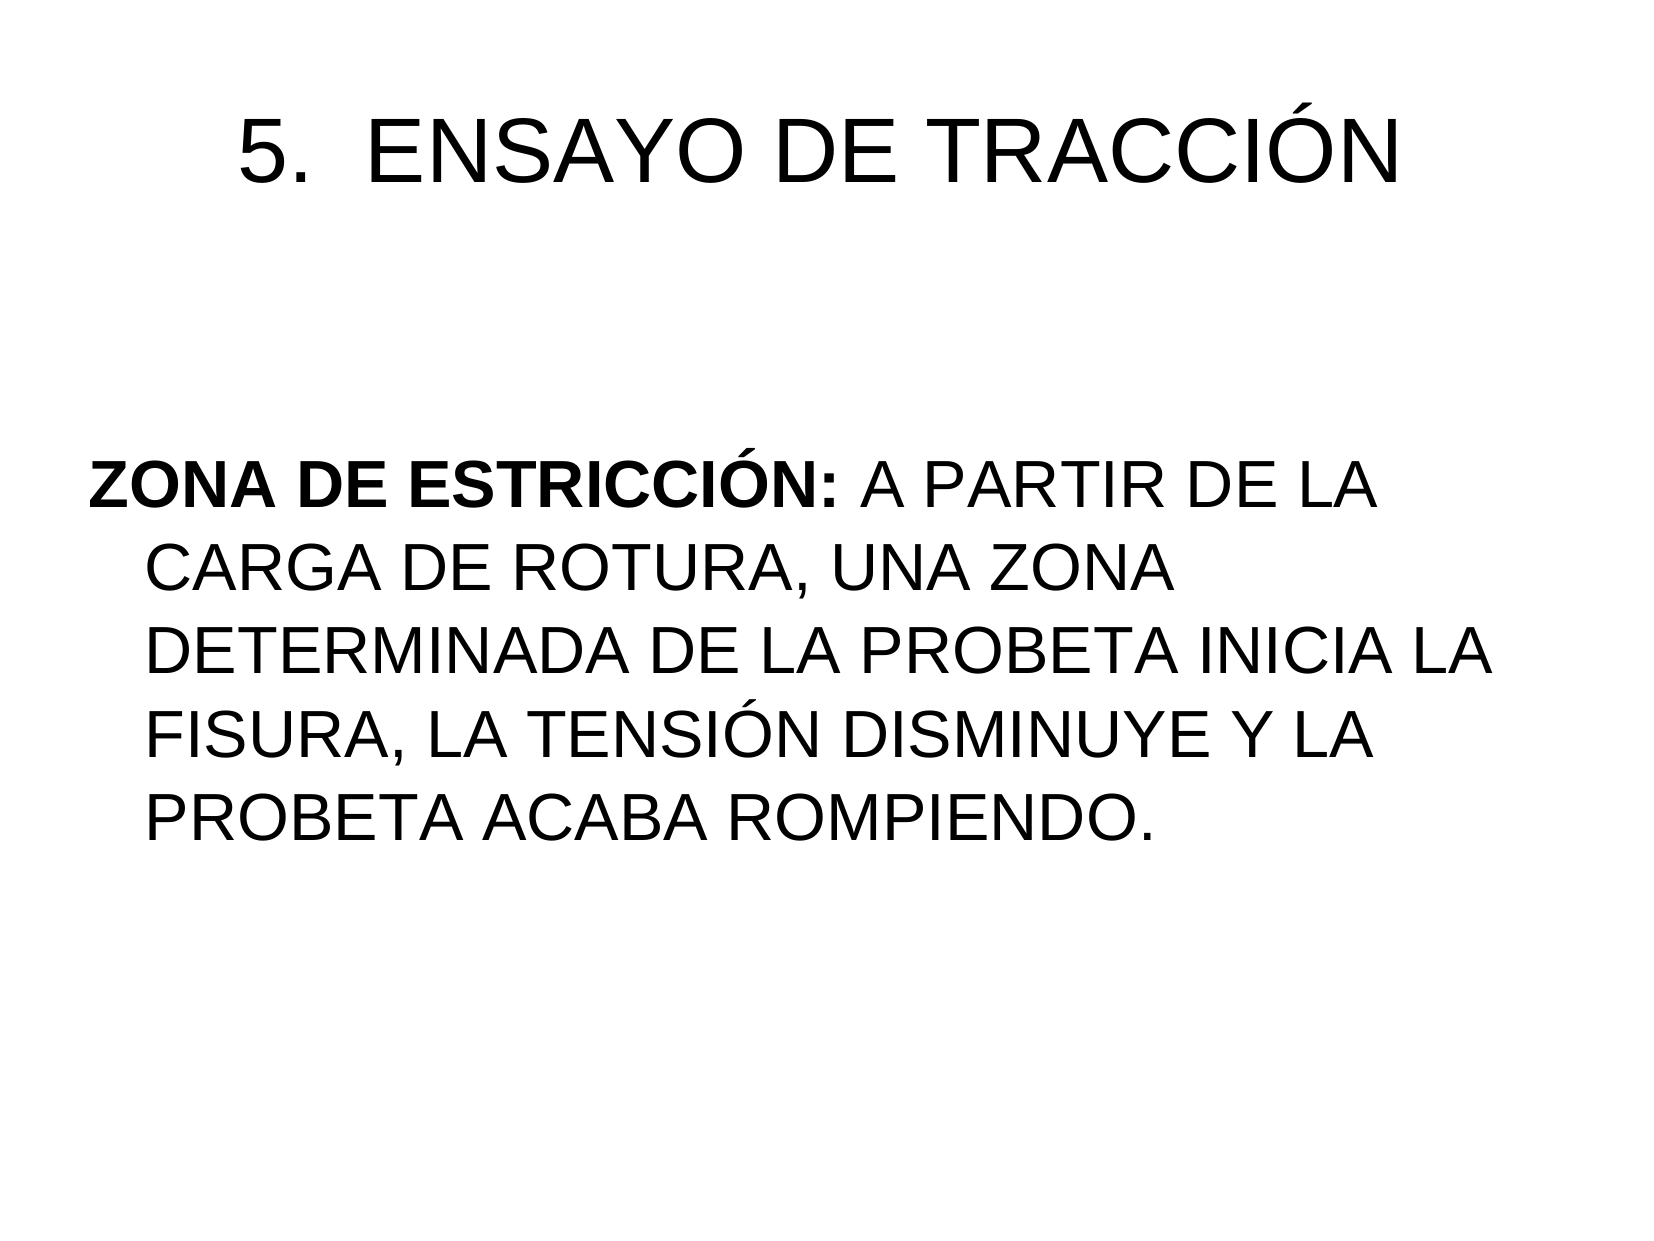

5. ENSAYO DE TRACCIÓN
# ZONA DE ESTRICCIÓN: A PARTIR DE LA CARGA DE ROTURA, UNA ZONA DETERMINADA DE LA PROBETA INICIA LA FISURA, LA TENSIÓN DISMINUYE Y LA PROBETA ACABA ROMPIENDO.